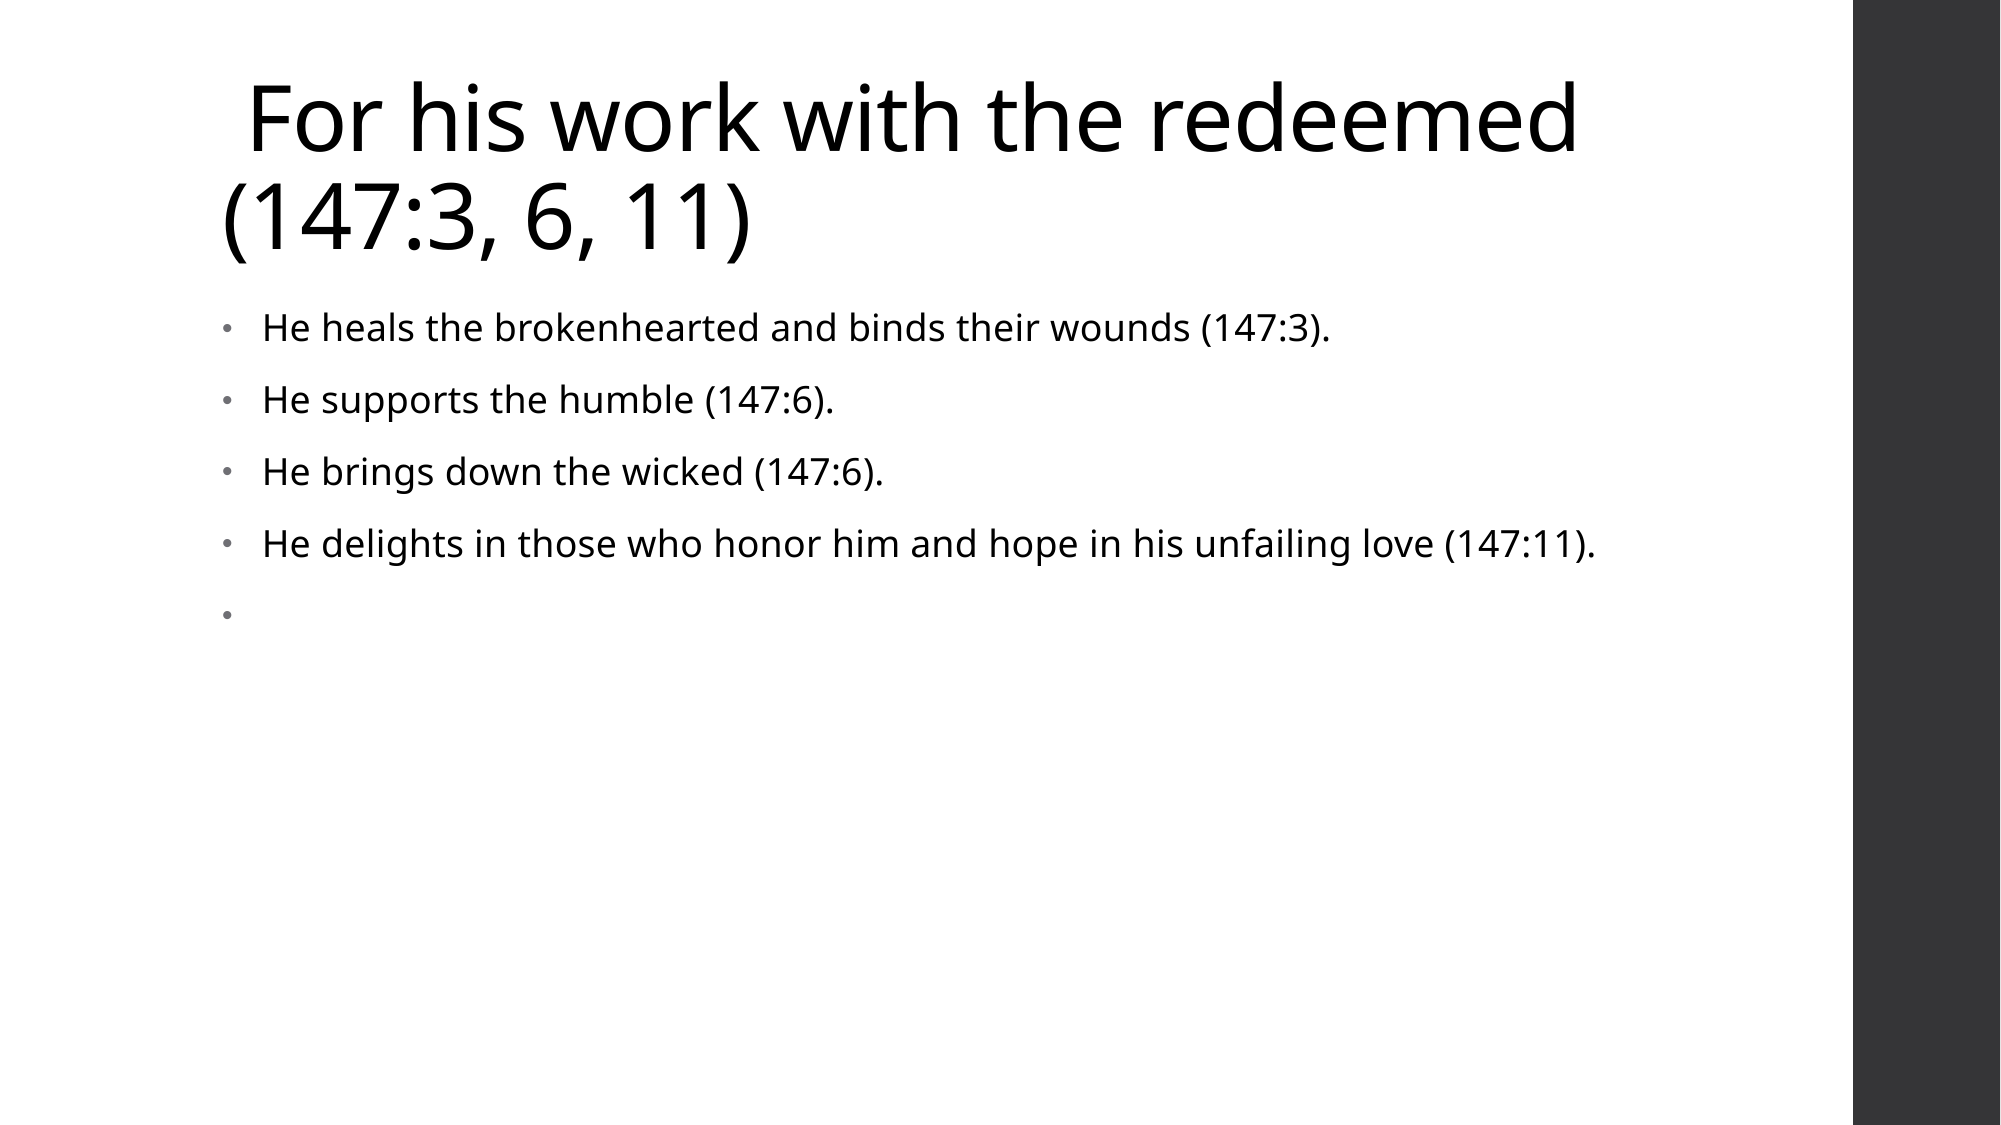

# For his work with the redeemed (147:3, 6, 11)
 He heals the brokenhearted and binds their wounds (147:3).
 He supports the humble (147:6).
 He brings down the wicked (147:6).
 He delights in those who honor him and hope in his unfailing love (147:11).